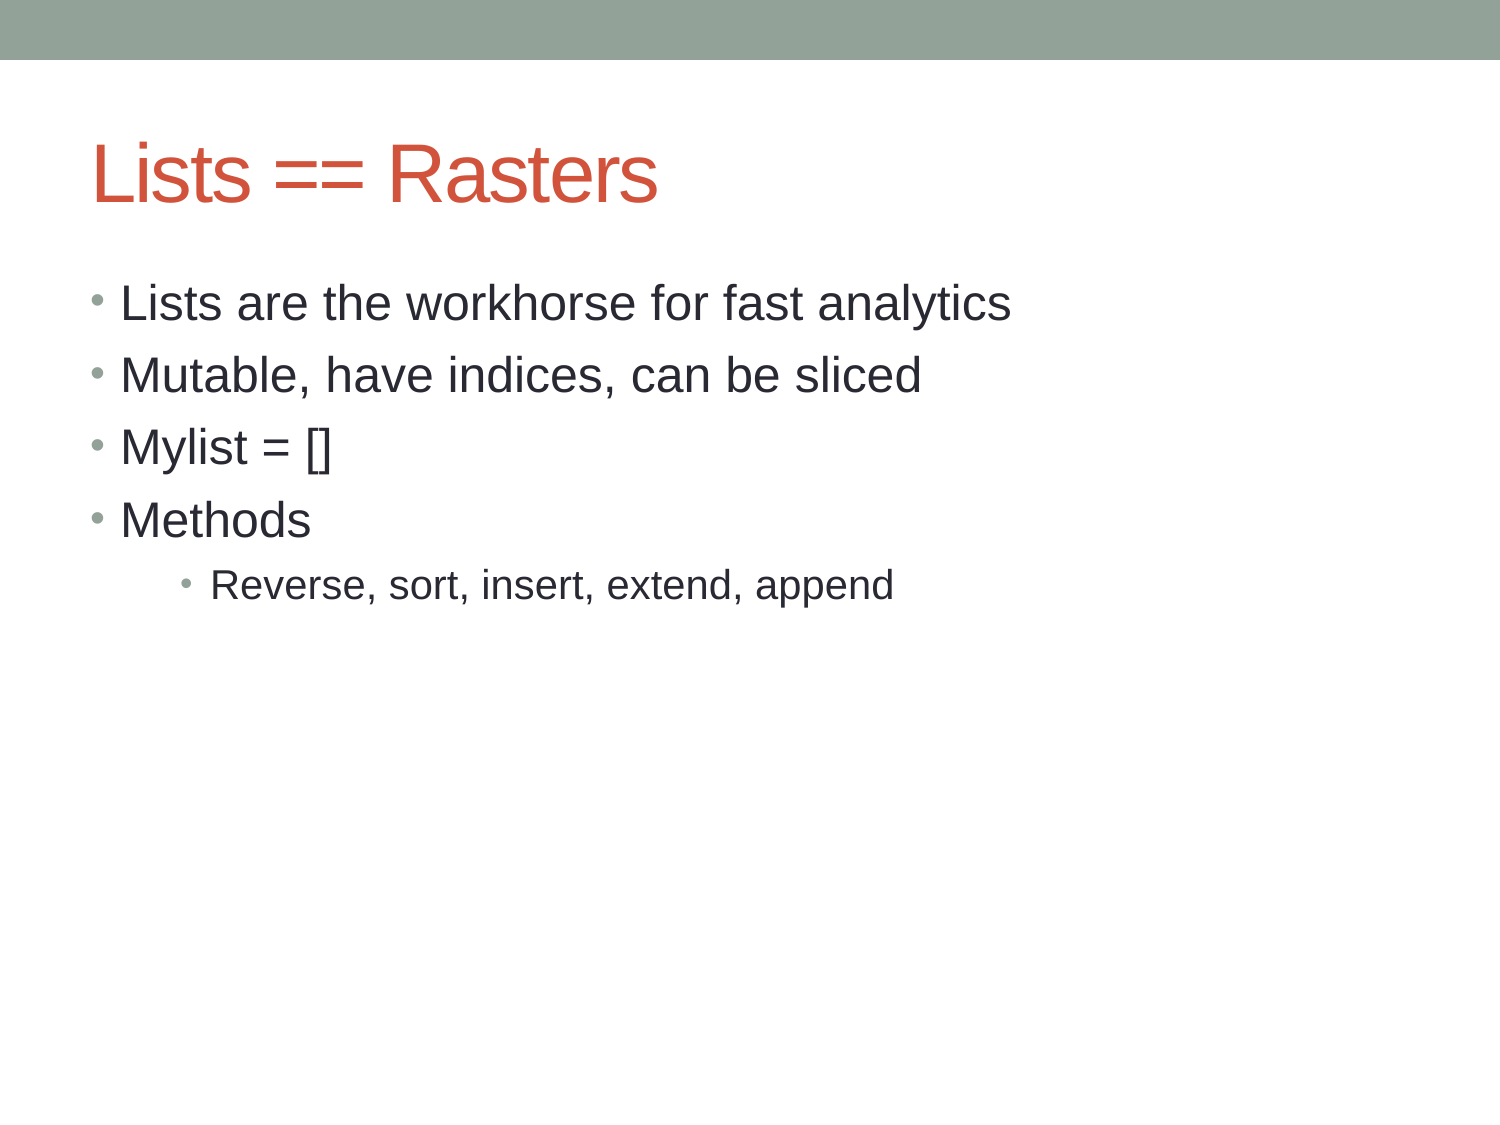

# Lists == Rasters
Lists are the workhorse for fast analytics
Mutable, have indices, can be sliced
Mylist = []
Methods
Reverse, sort, insert, extend, append